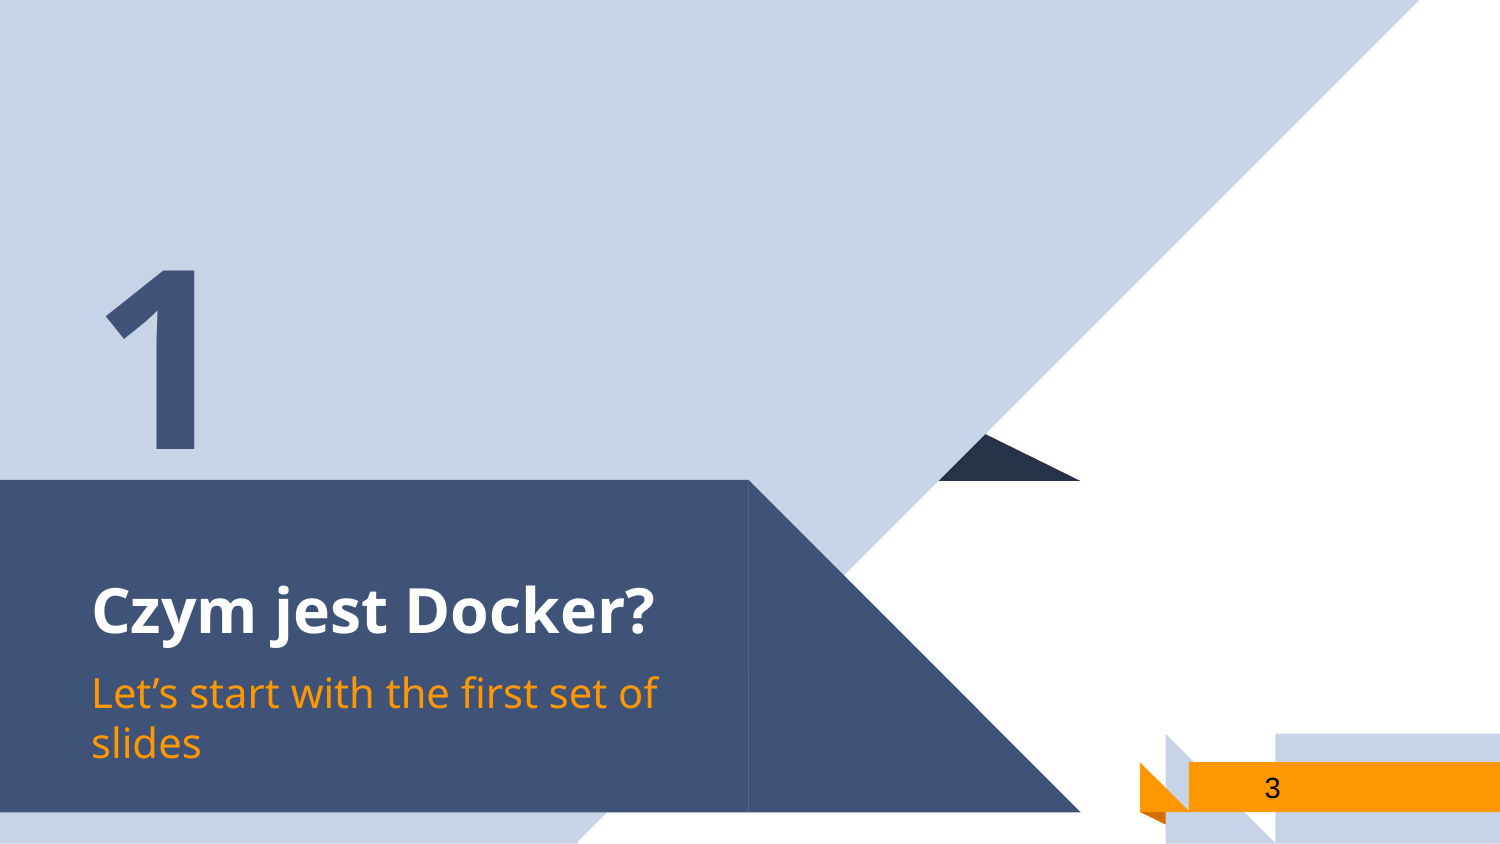

1
# Czym jest Docker?
Let’s start with the first set of slides